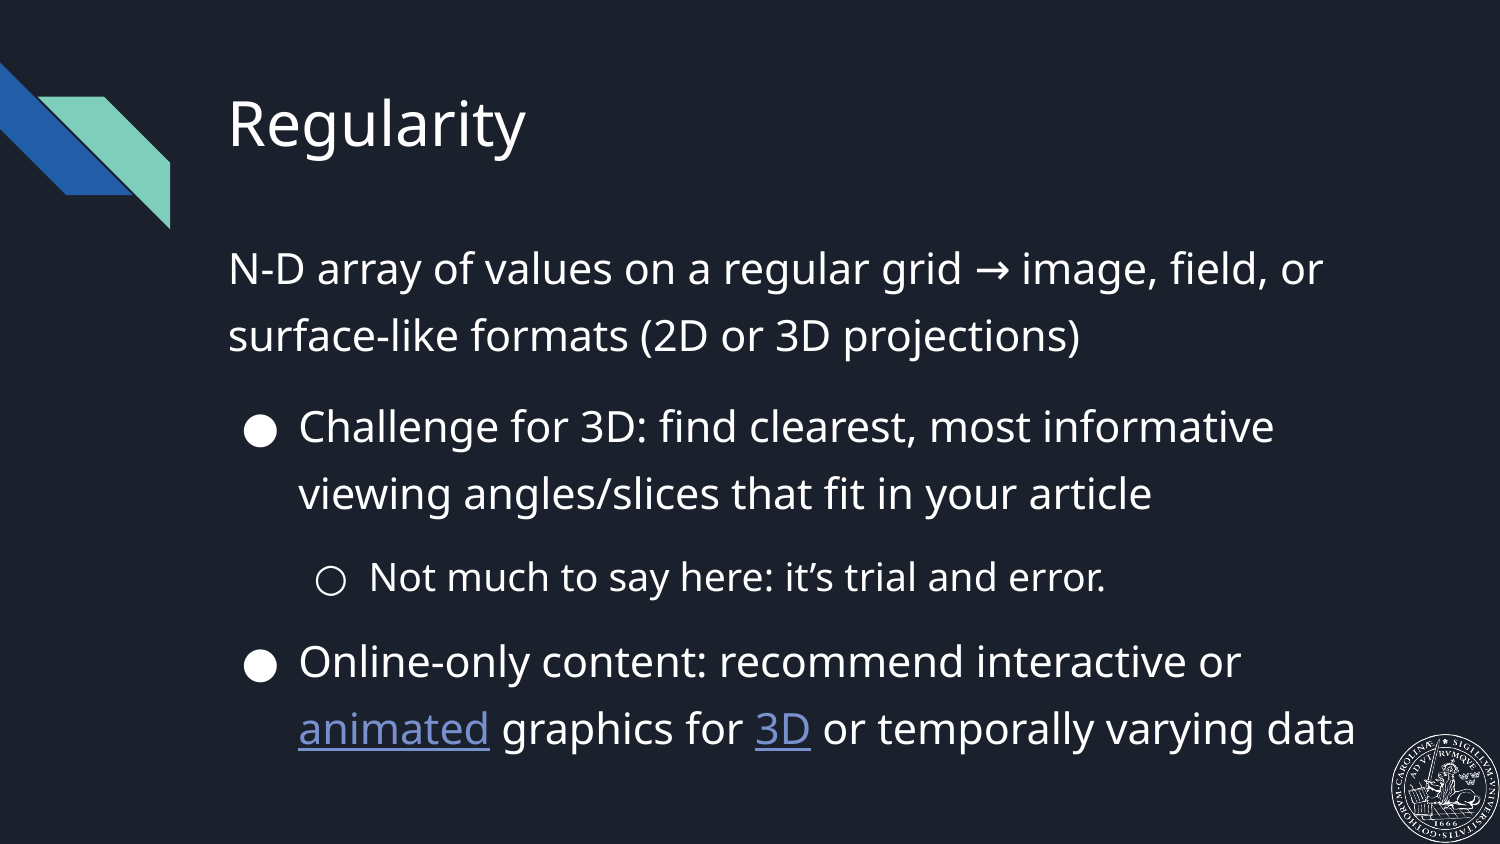

# Regularity
N-D array of values on a regular grid → image, field, or surface-like formats (2D or 3D projections)
Challenge for 3D: find clearest, most informative viewing angles/slices that fit in your article
Not much to say here: it’s trial and error.
Online-only content: recommend interactive or animated graphics for 3D or temporally varying data